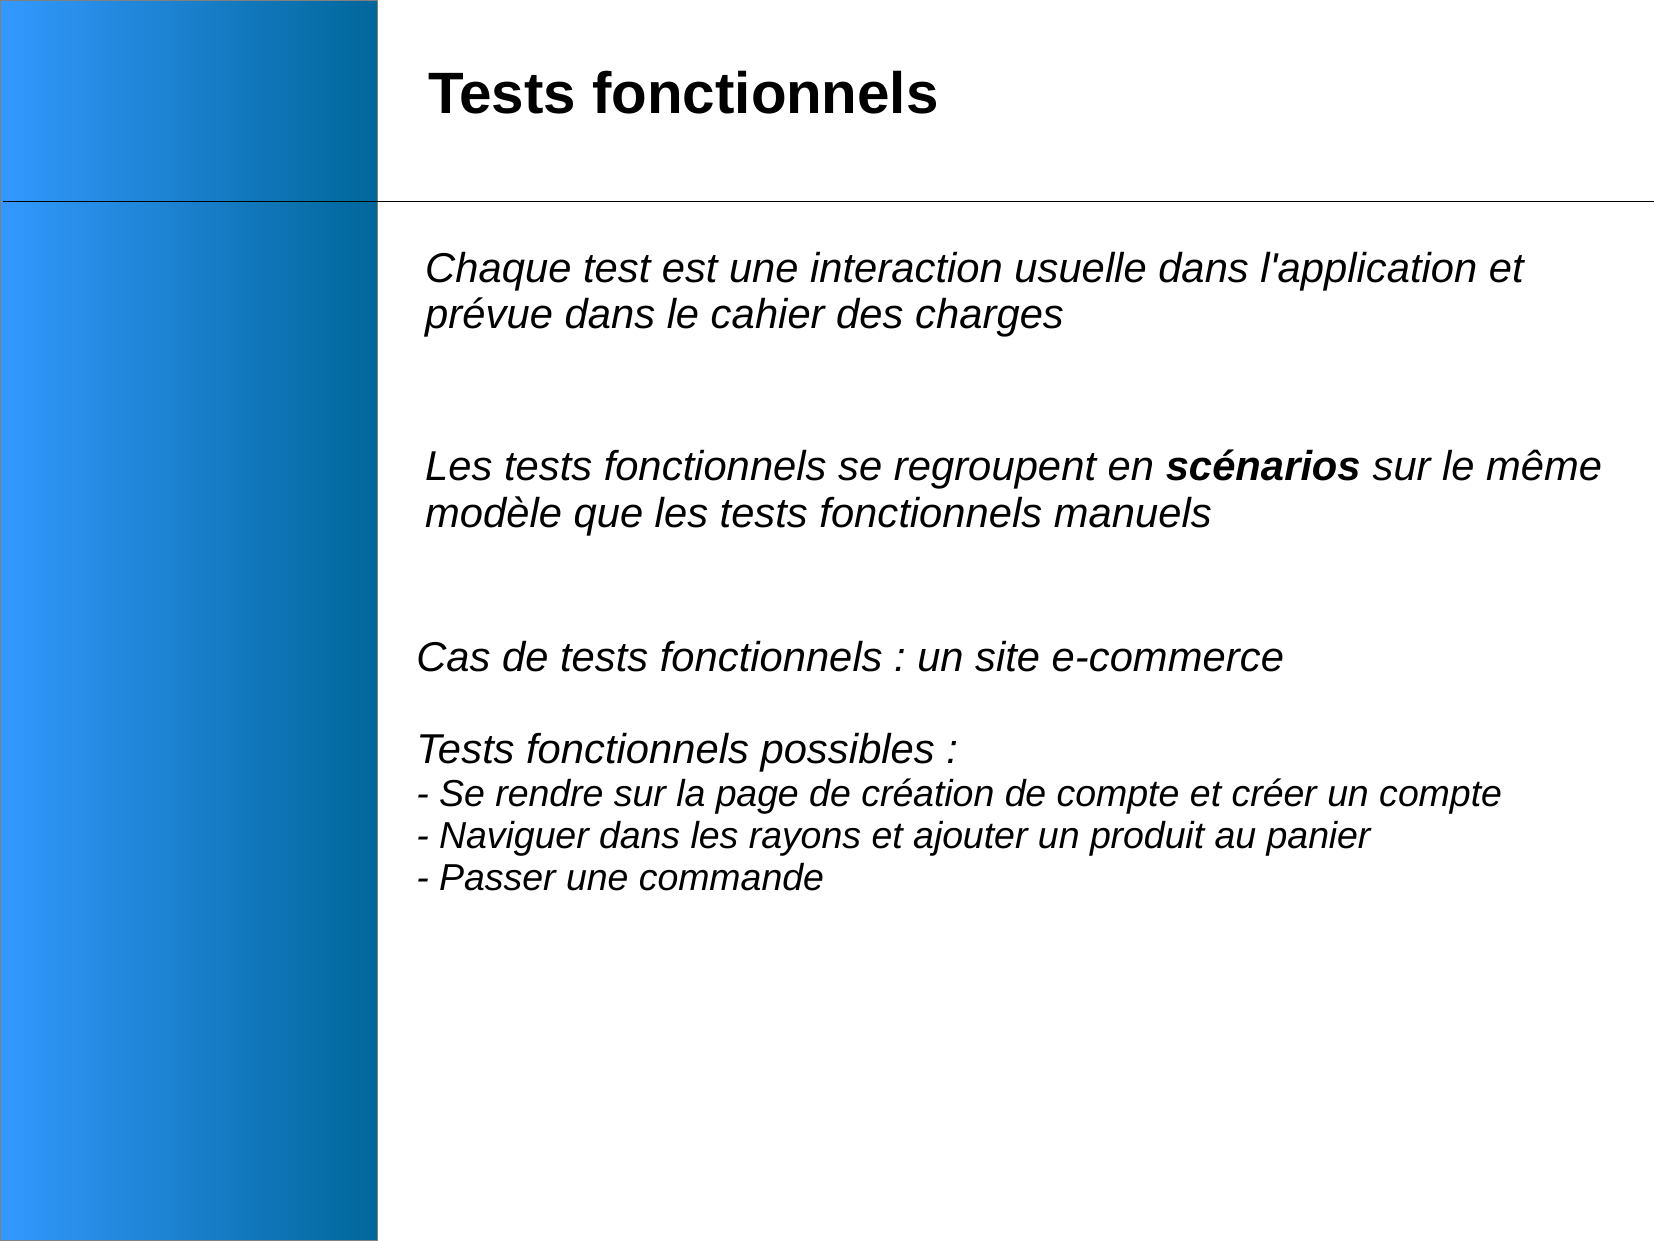

Tests fonctionnels
# Chaque test est une interaction usuelle dans l'application et prévue dans le cahier des charges
Les tests fonctionnels se regroupent en scénarios sur le même modèle que les tests fonctionnels manuels
Cas de tests fonctionnels : un site e-commerce
Tests fonctionnels possibles :
- Se rendre sur la page de création de compte et créer un compte
- Naviguer dans les rayons et ajouter un produit au panier
- Passer une commande